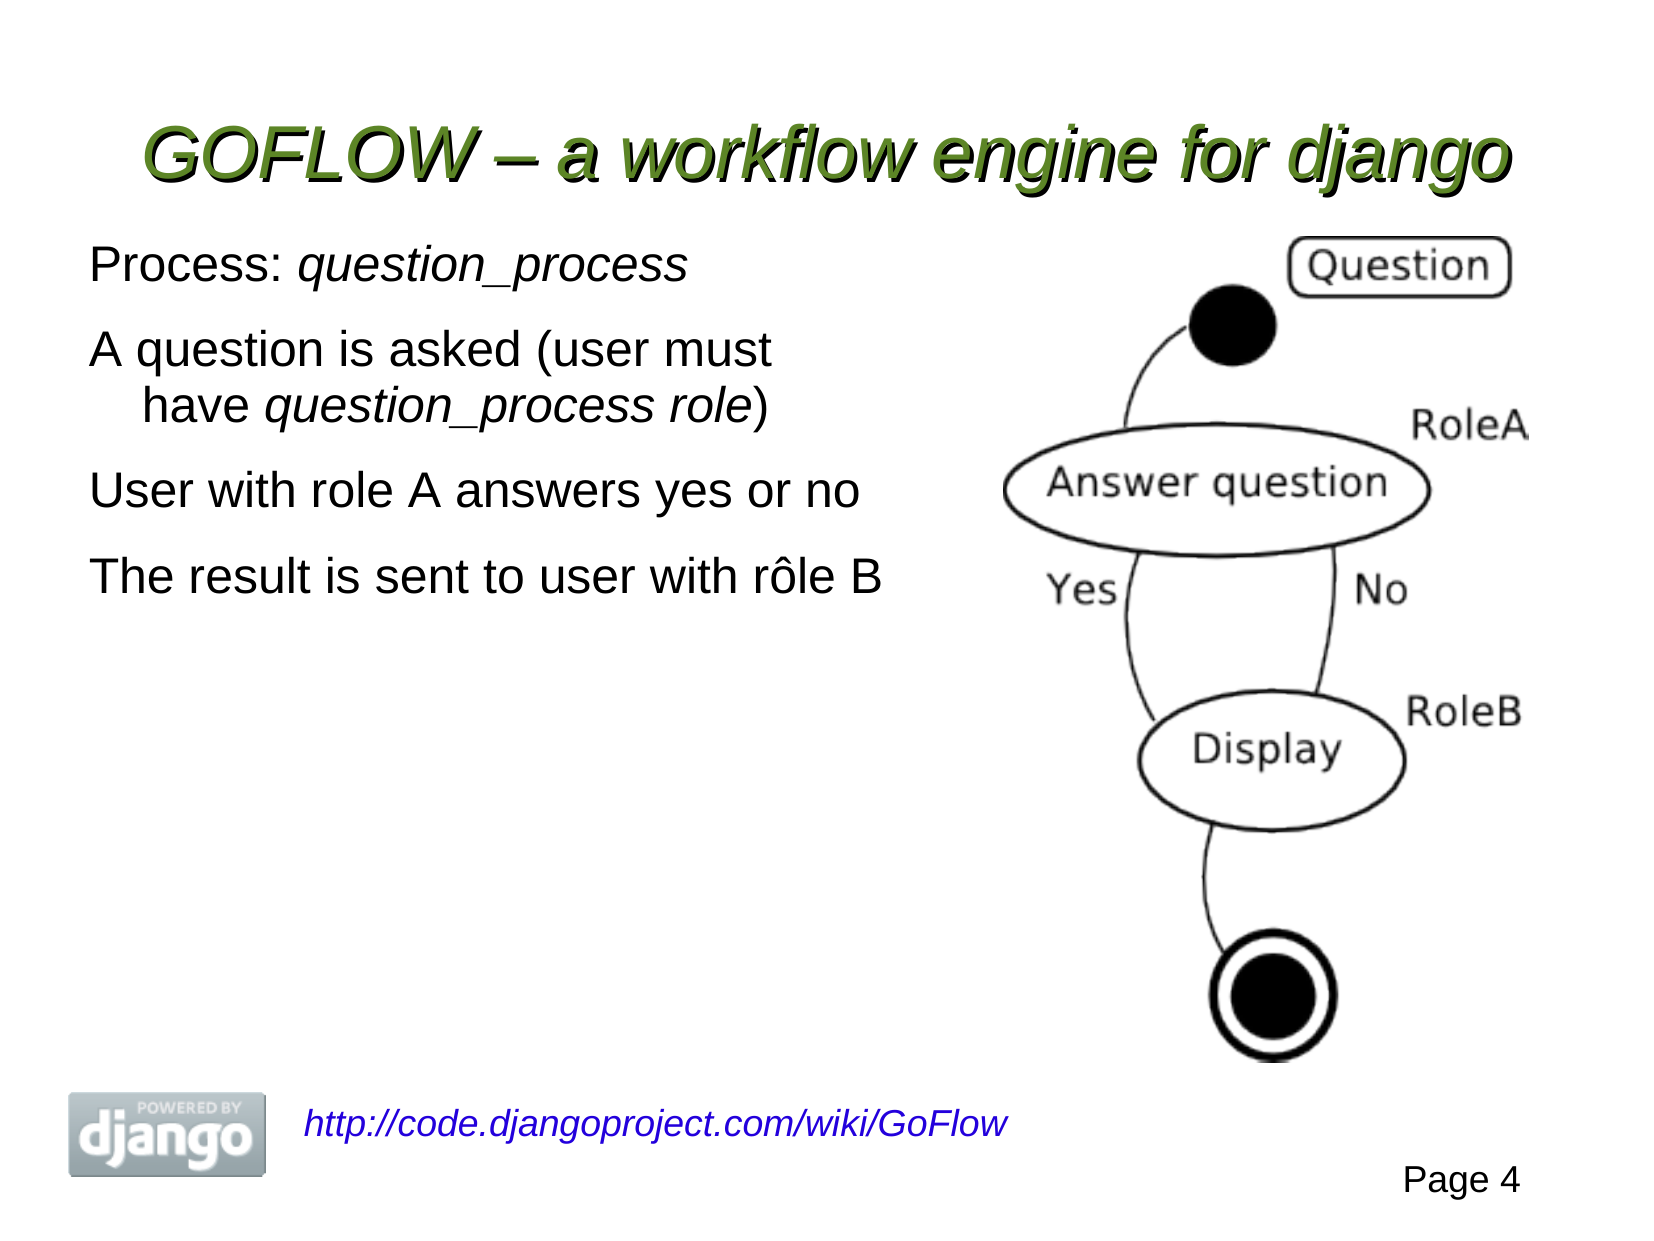

# GOFLOW – a workflow engine for django
Process: question_process
A question is asked (user must have question_process role)
User with role A answers yes or no
The result is sent to user with rôle B
http://code.djangoproject.com/wiki/GoFlow
Page